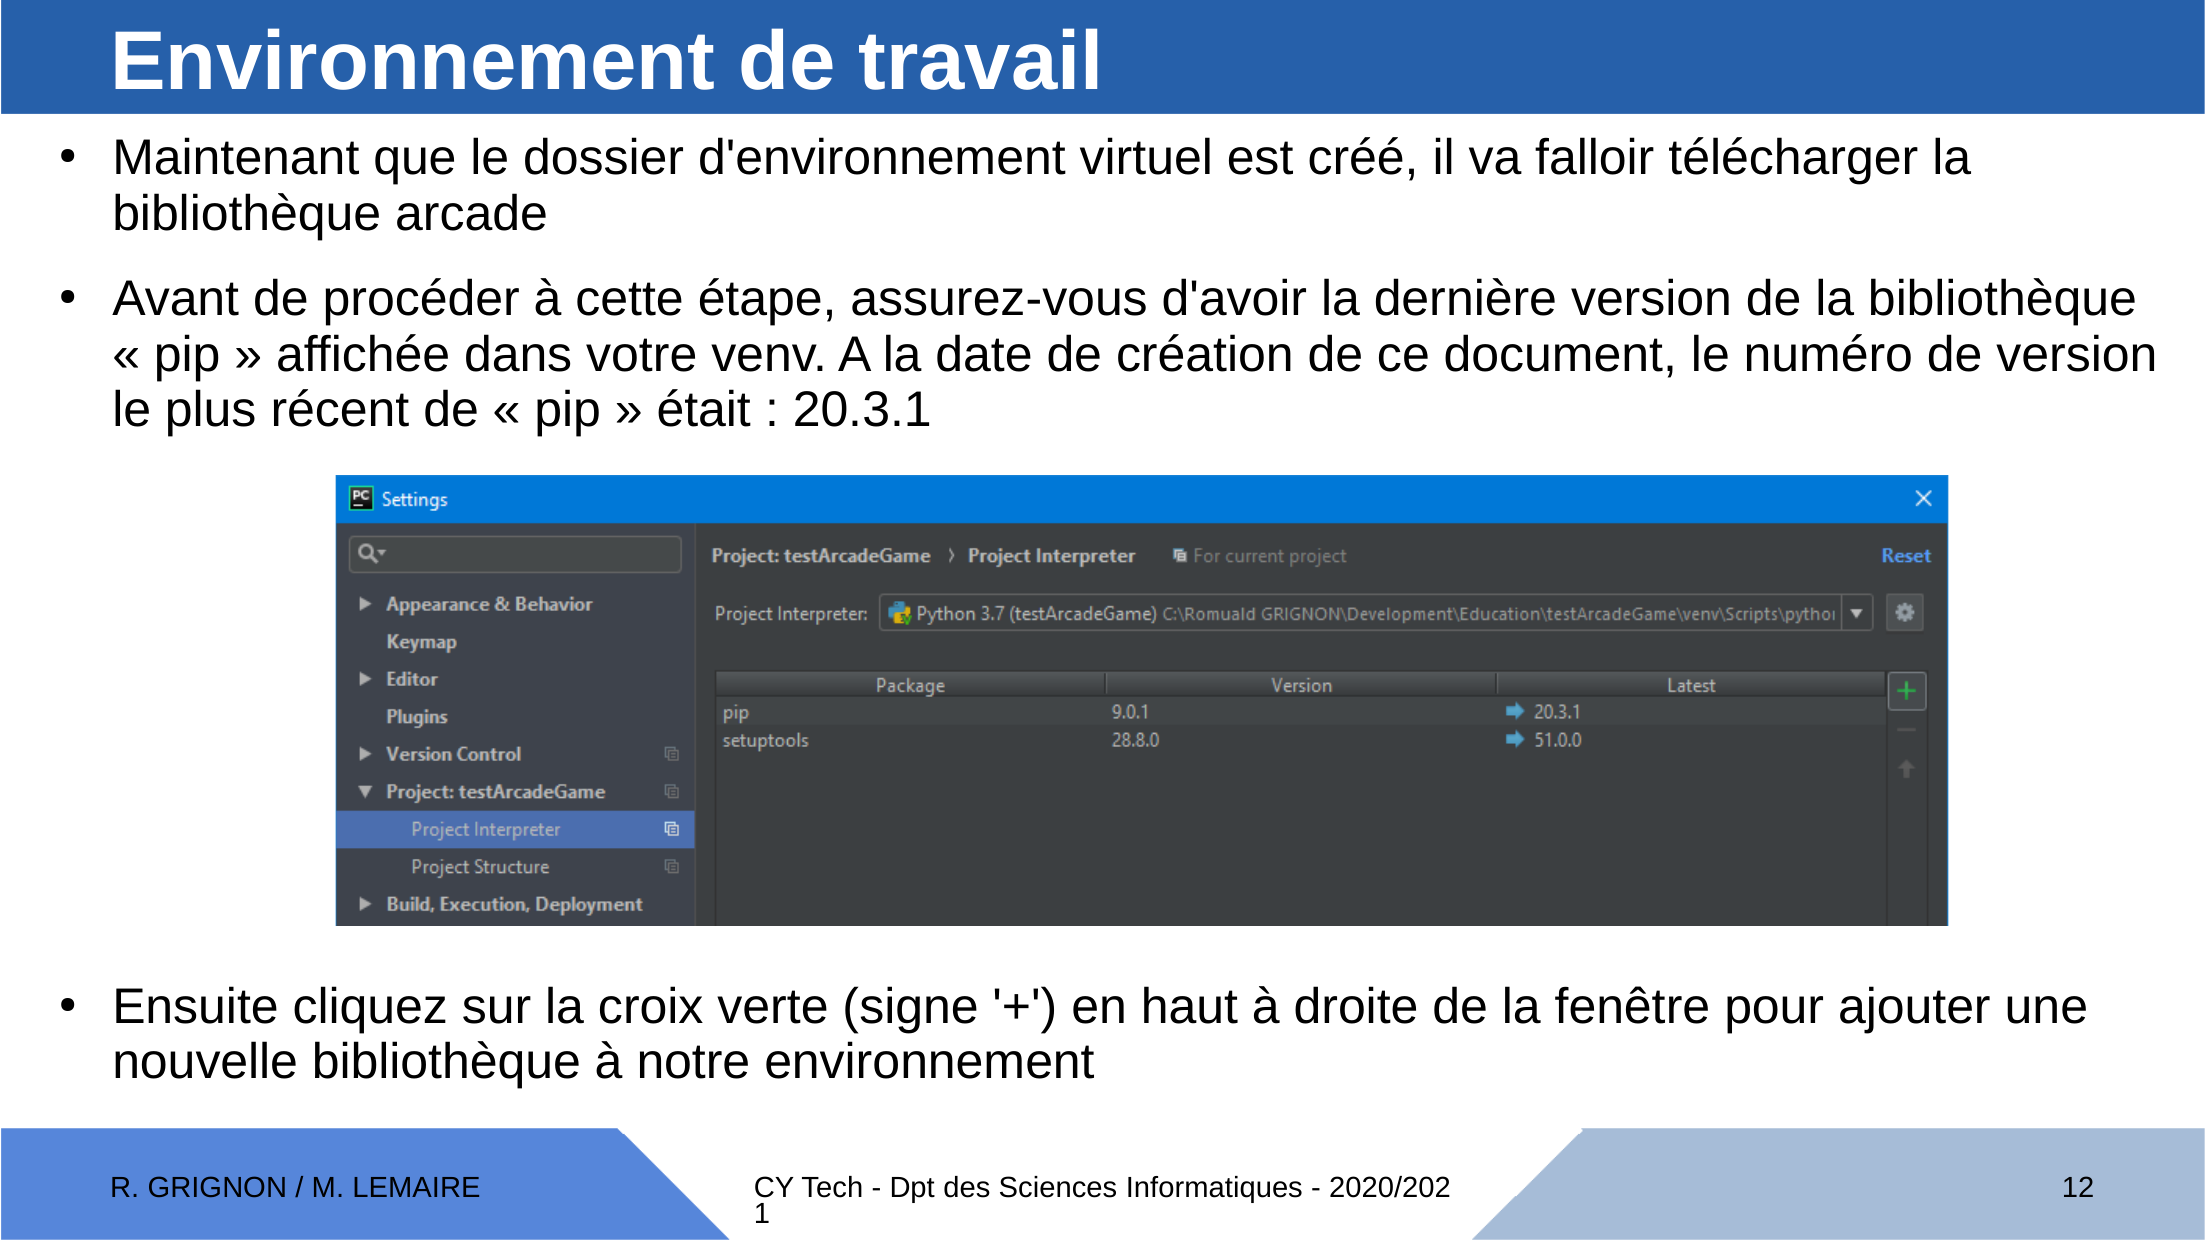

# Environnement de travail
Maintenant que le dossier d'environnement virtuel est créé, il va falloir télécharger la bibliothèque arcade
Avant de procéder à cette étape, assurez-vous d'avoir la dernière version de la bibliothèque « pip » affichée dans votre venv. A la date de création de ce document, le numéro de version le plus récent de « pip » était : 20.3.1
Ensuite cliquez sur la croix verte (signe '+') en haut à droite de la fenêtre pour ajouter une nouvelle bibliothèque à notre environnement
R. GRIGNON / M. LEMAIRE
CY Tech - Dpt des Sciences Informatiques - 2020/2021
12